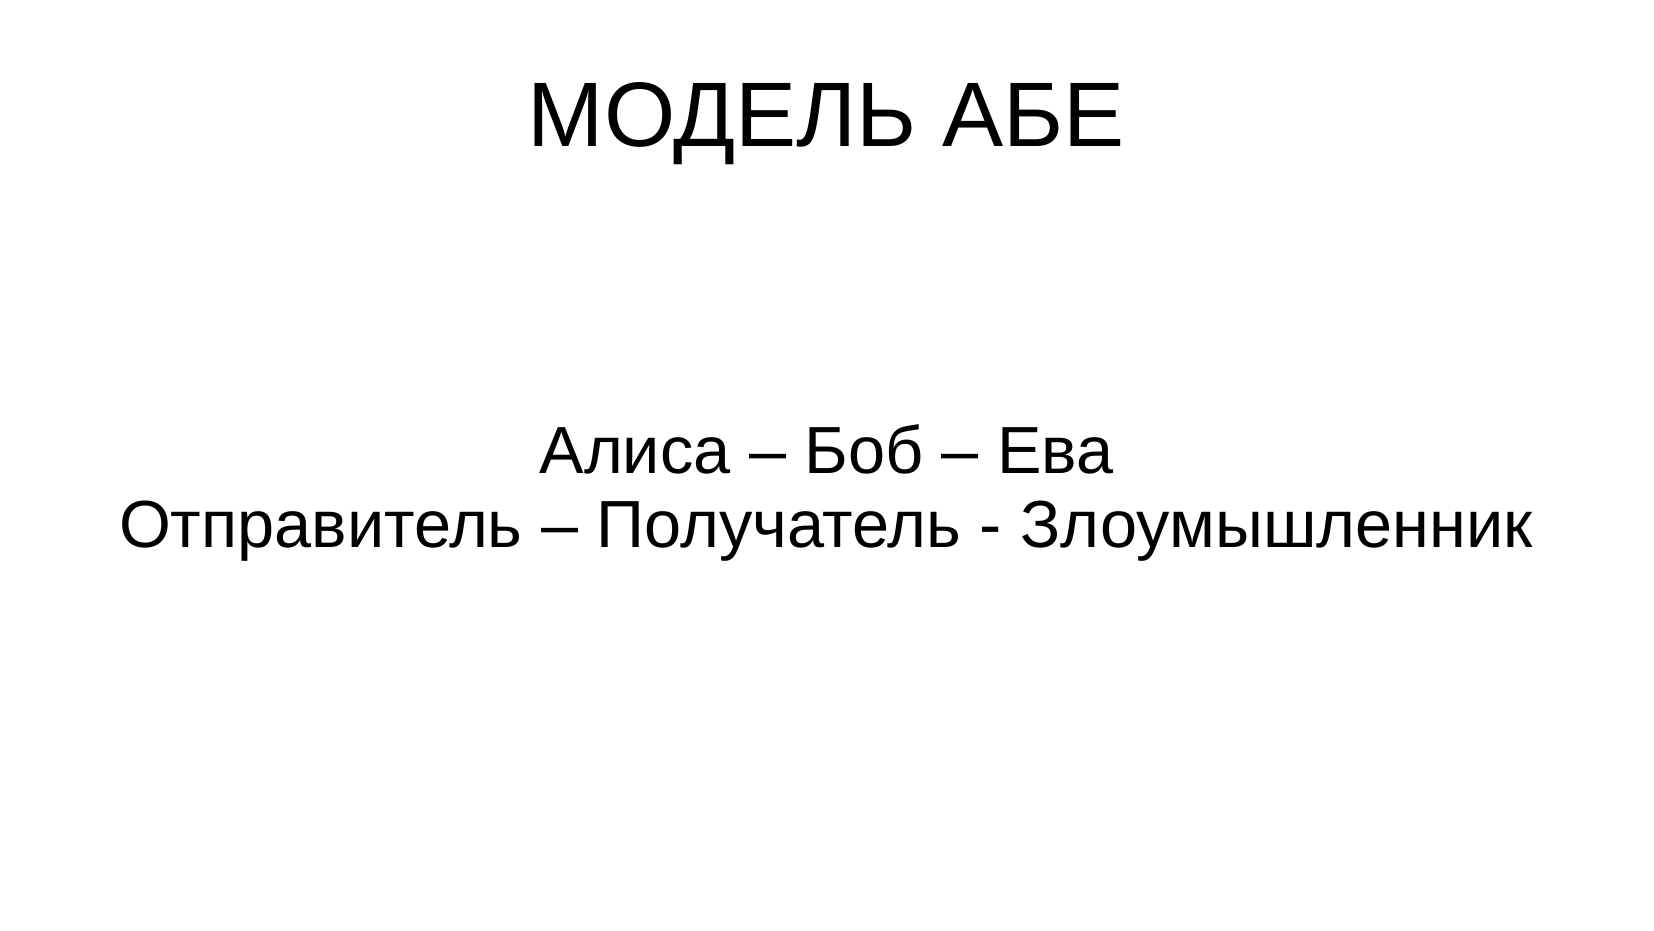

# МОДЕЛЬ АБЕ
Алиса – Боб – Ева
Отправитель – Получатель - Злоумышленник